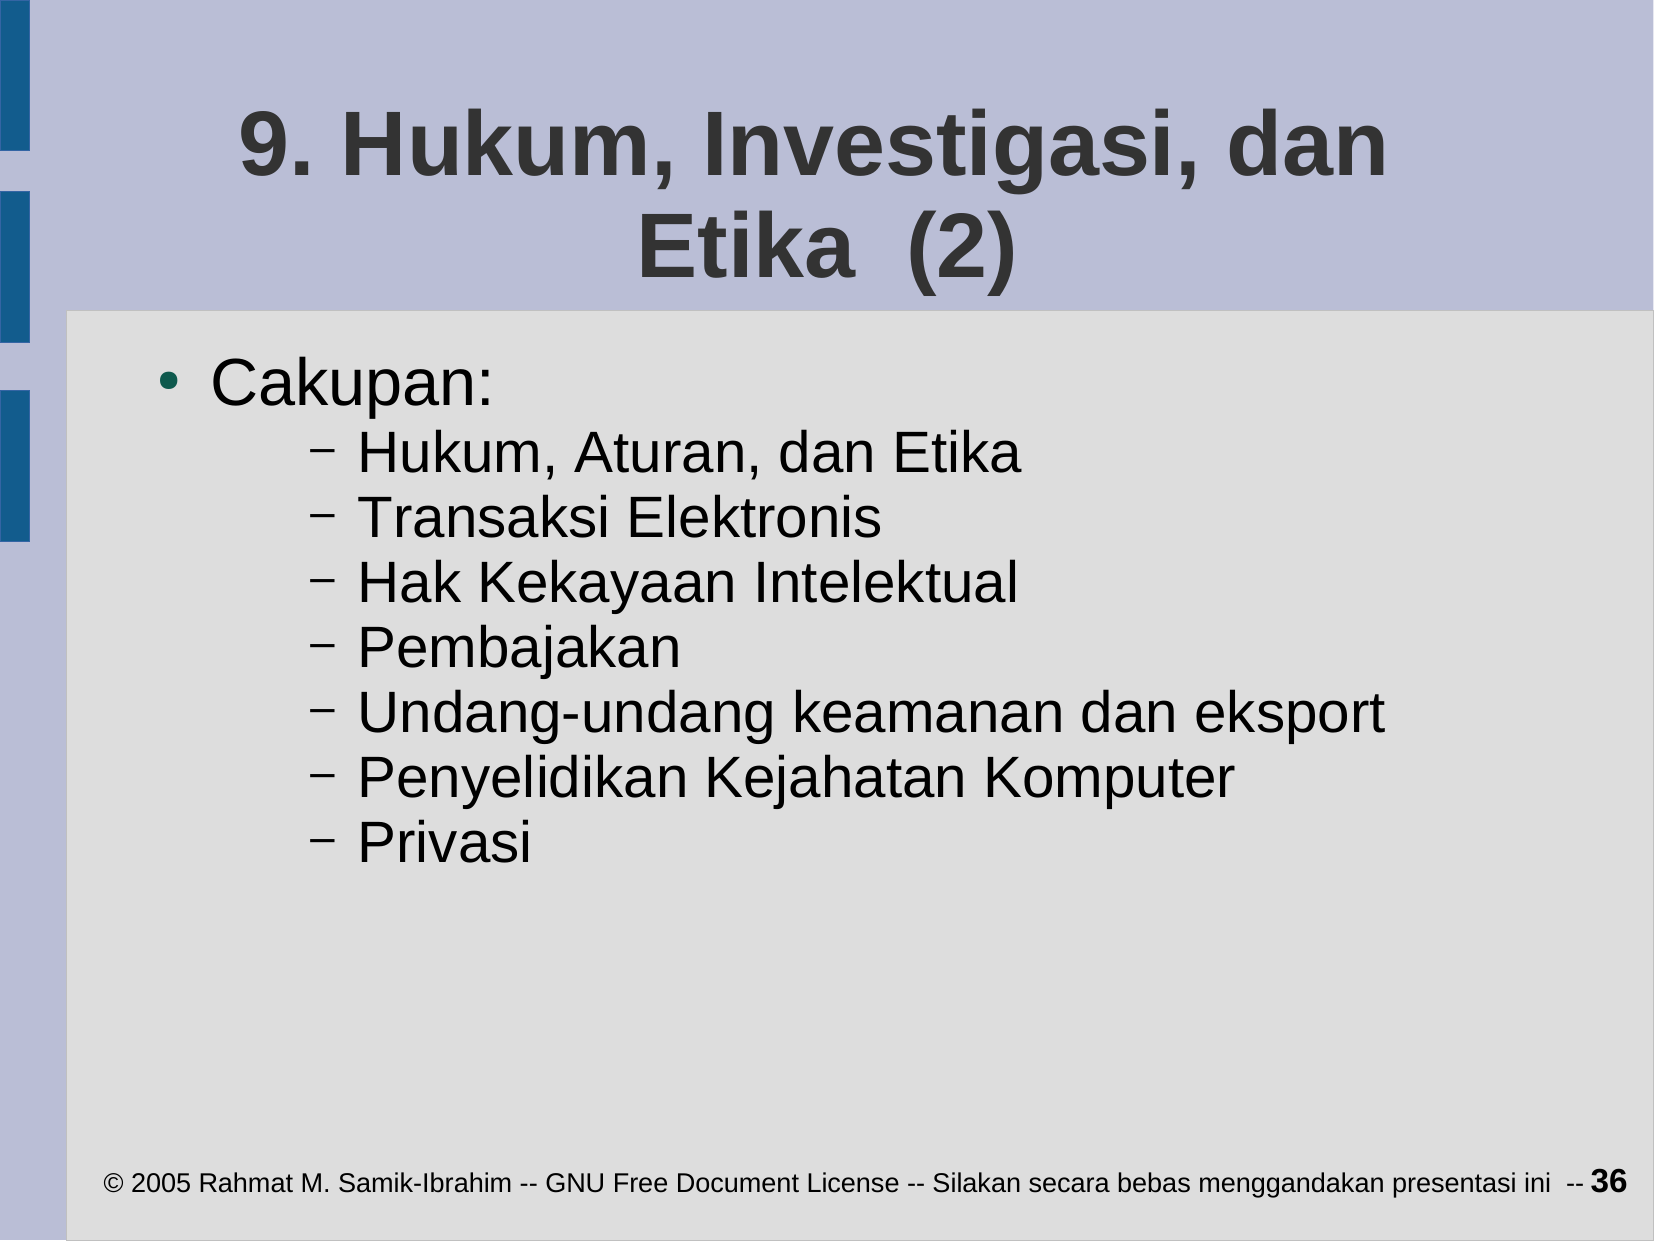

# 9. Hukum, Investigasi, dan Etika (2)
Cakupan:
Hukum, Aturan, dan Etika
Transaksi Elektronis
Hak Kekayaan Intelektual
Pembajakan
Undang-undang keamanan dan eksport
Penyelidikan Kejahatan Komputer
Privasi